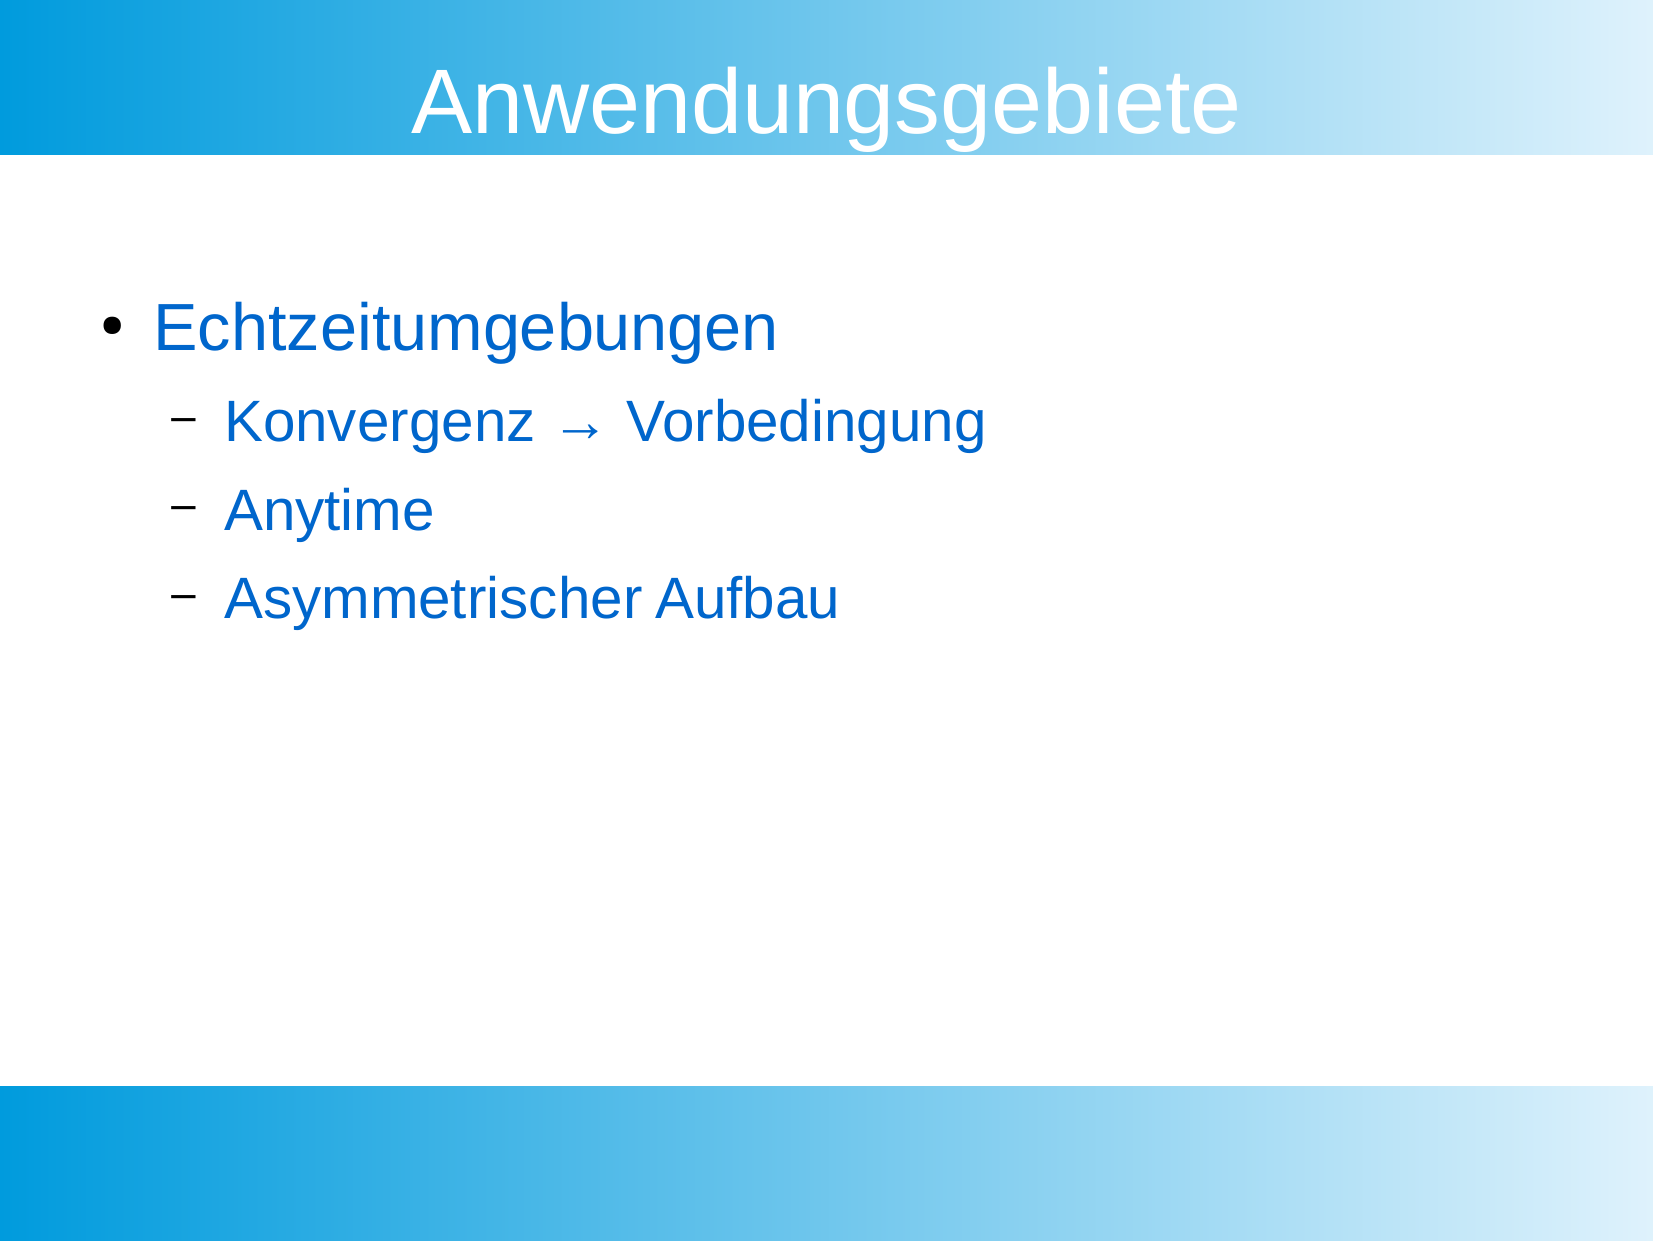

# Anwendungsgebiete
Echtzeitumgebungen
Konvergenz → Vorbedingung
Anytime
Asymmetrischer Aufbau